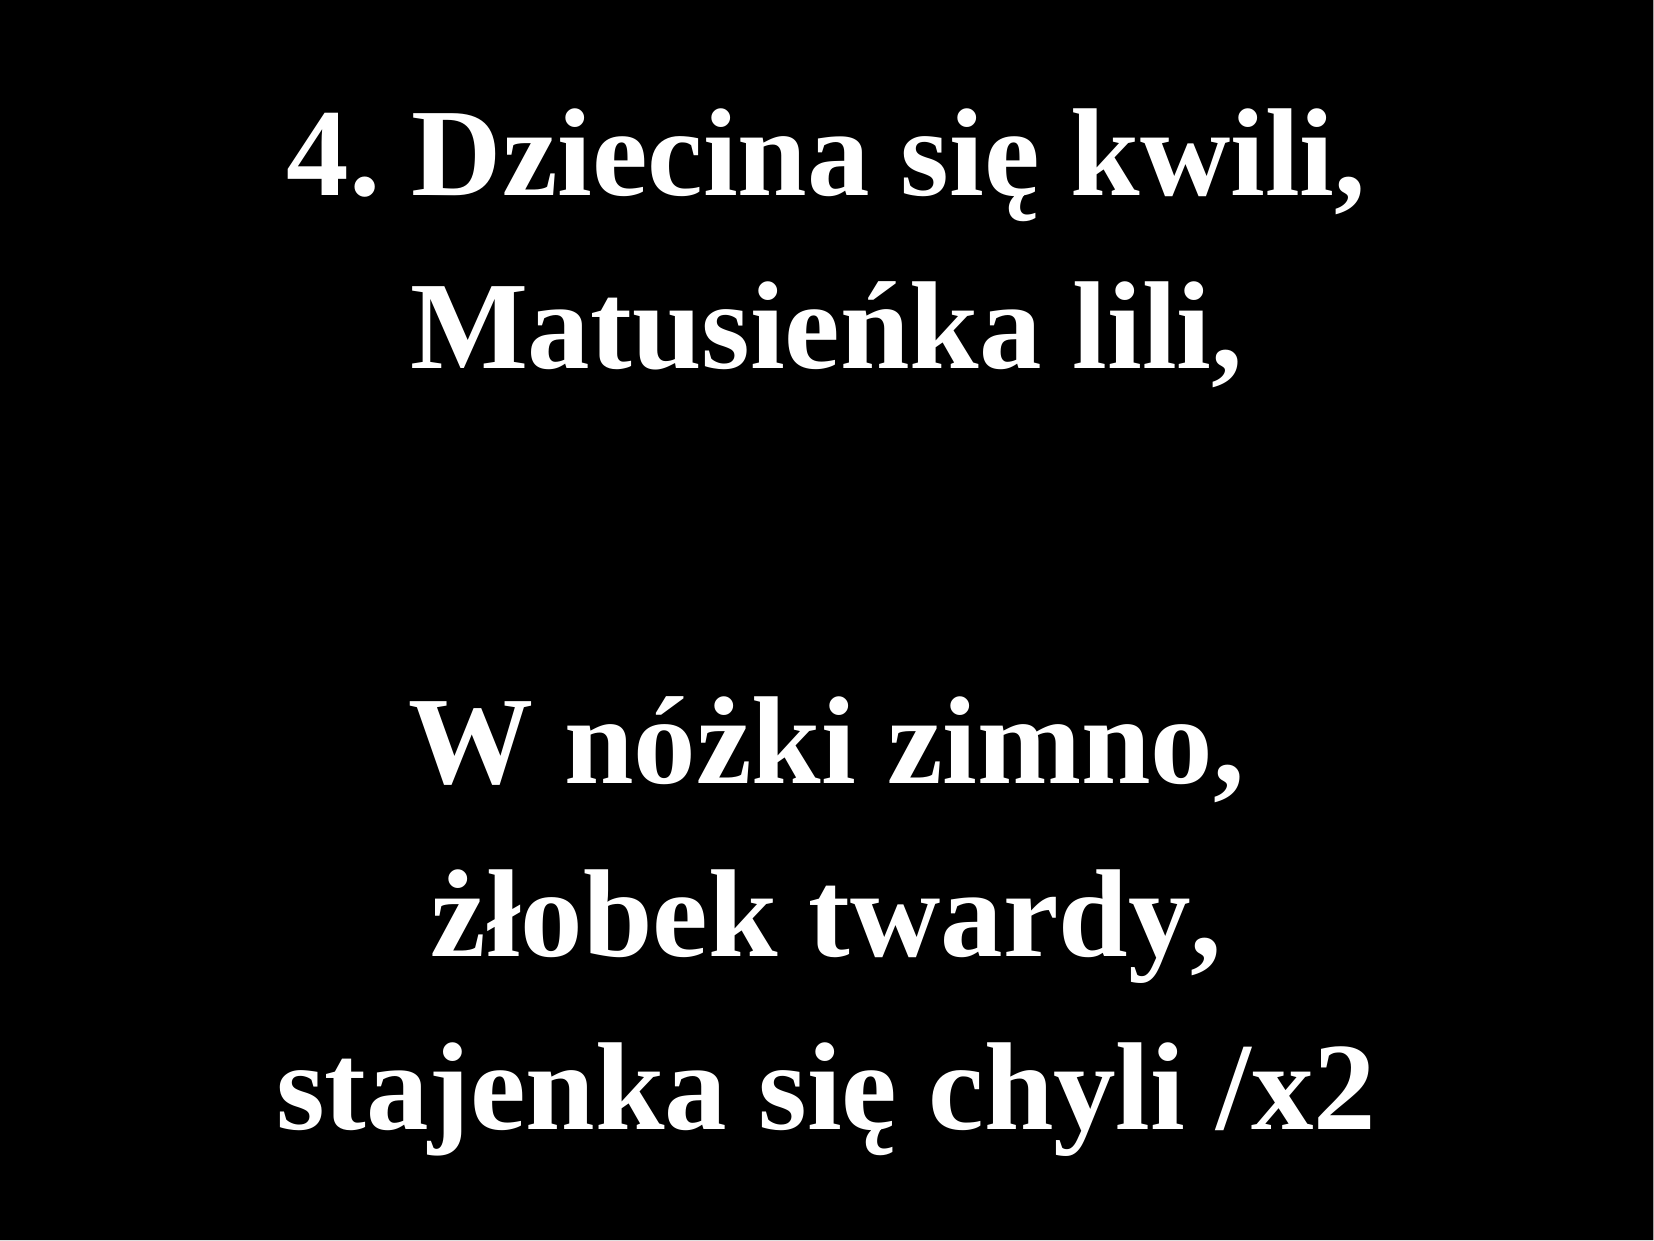

# 4. Dziecina się kwili, ppp Matusieńka lili, W nóżki zimno, ppp żłobek twardy, ppp stajenka się chyli /x2